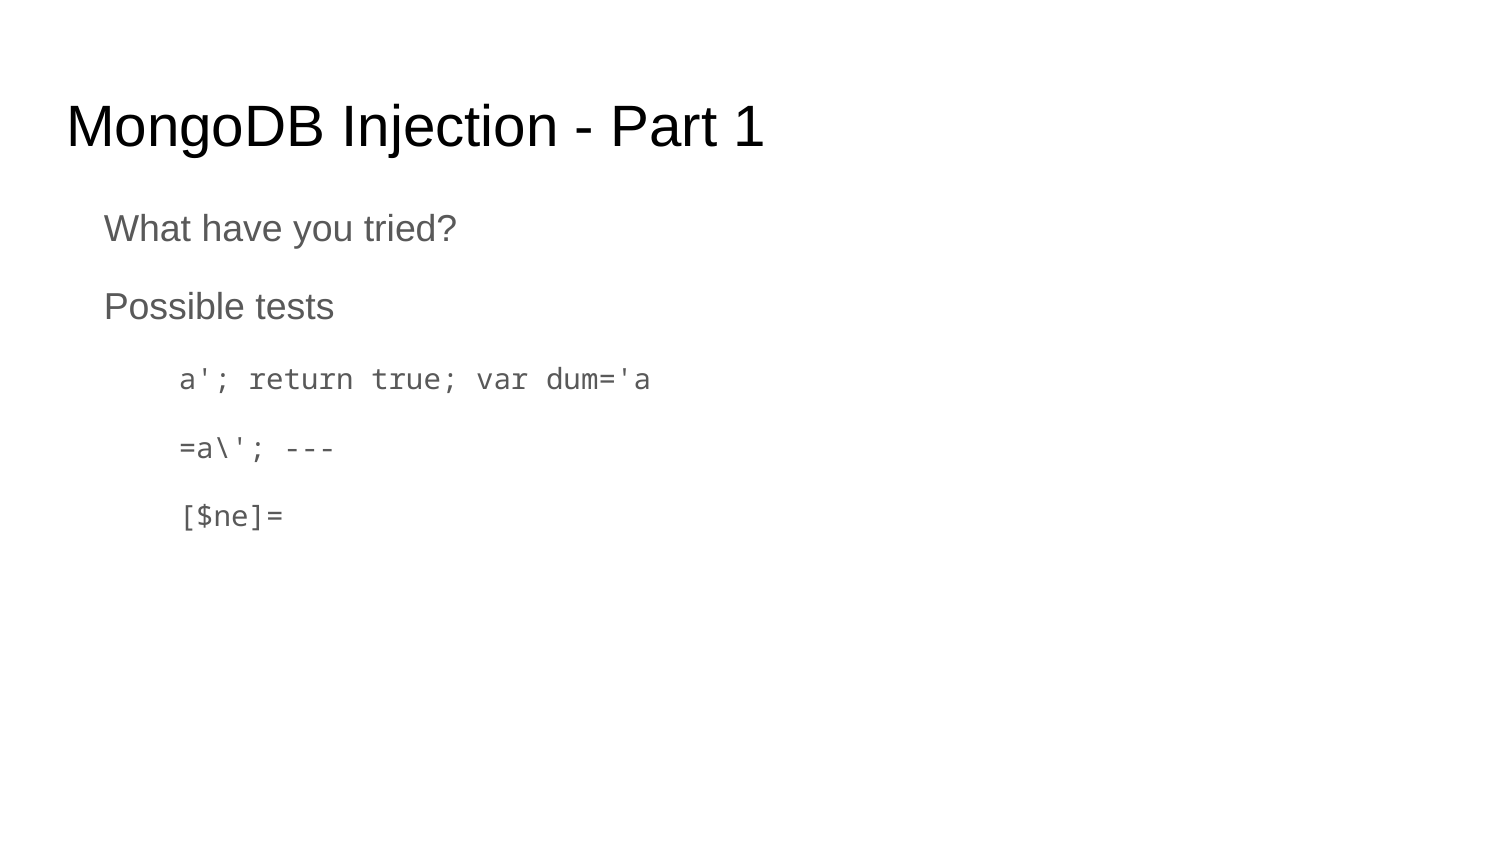

# MongoDB Injection - Part 1
What have you tried?
Possible tests
a'; return true; var dum='a
=a\'; ---
[$ne]=